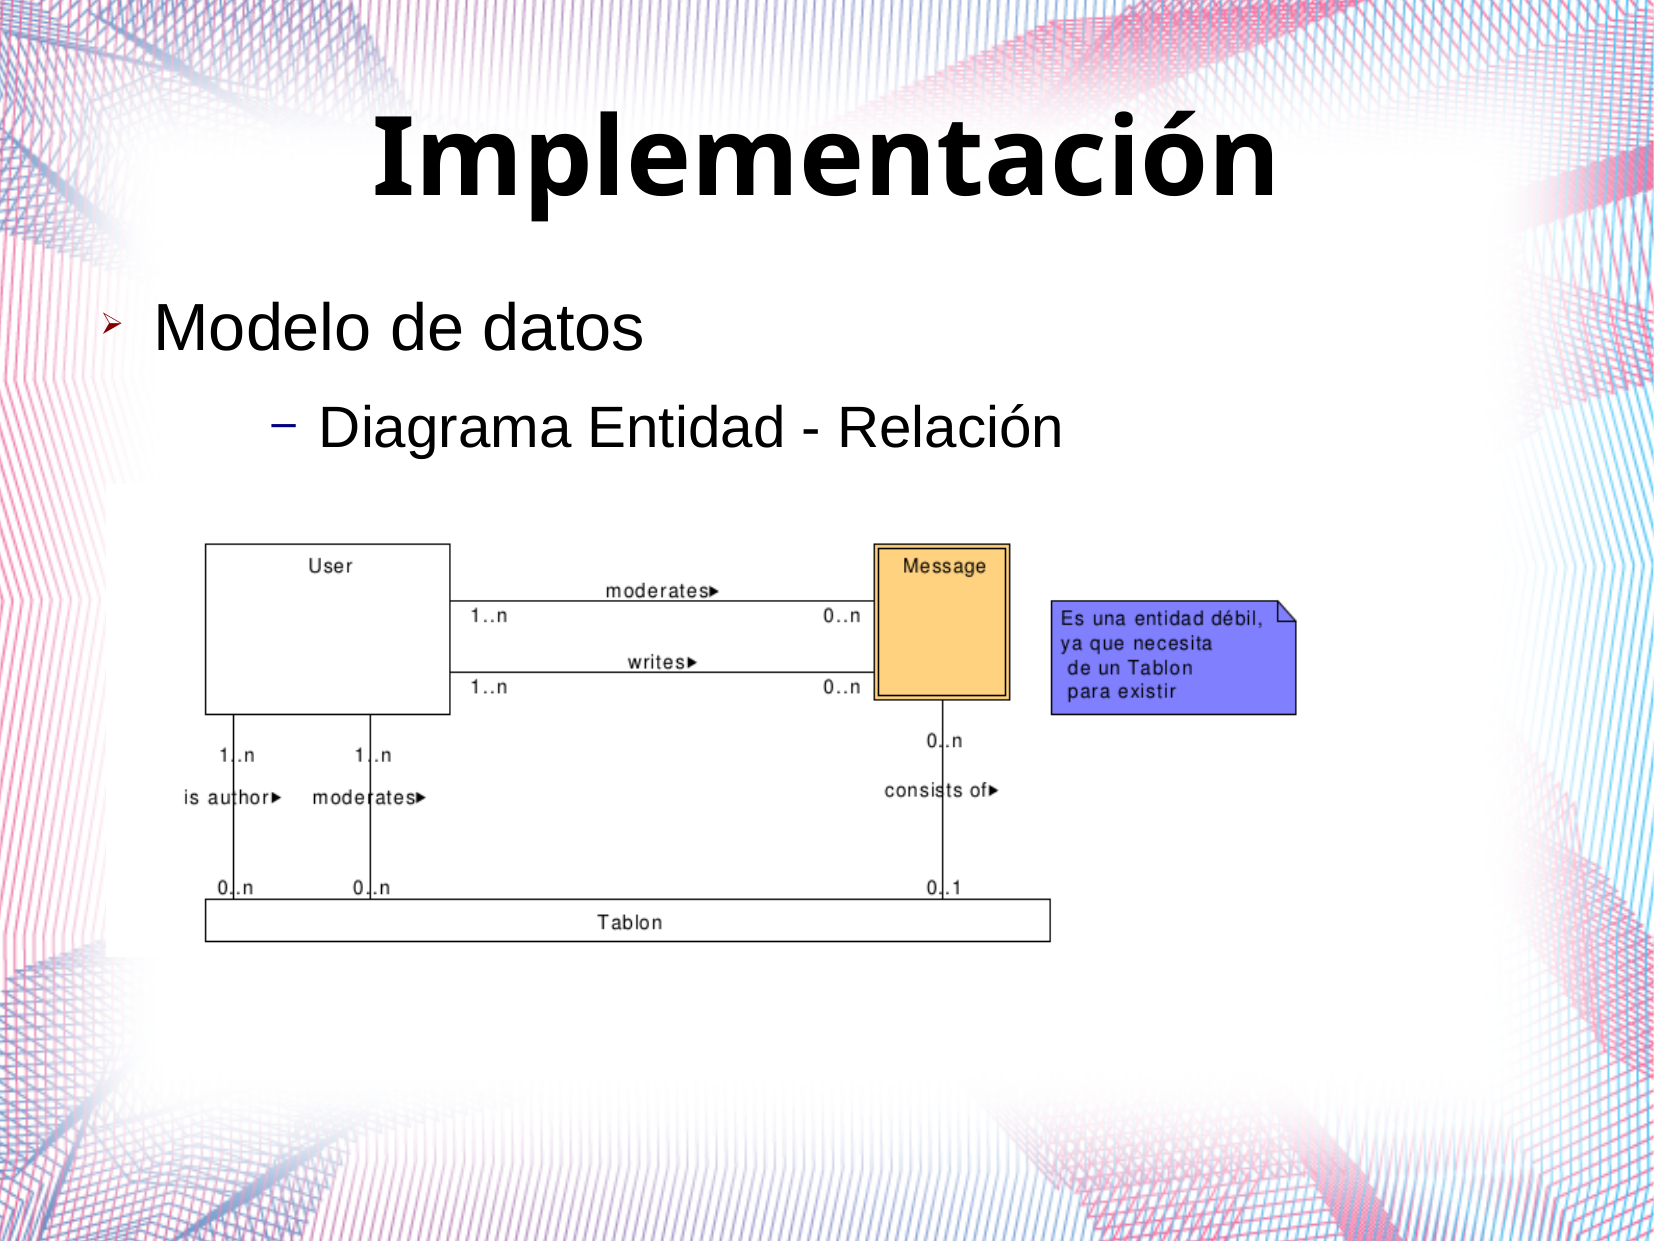

# Implementación
Modelo de datos
Diagrama Entidad - Relación